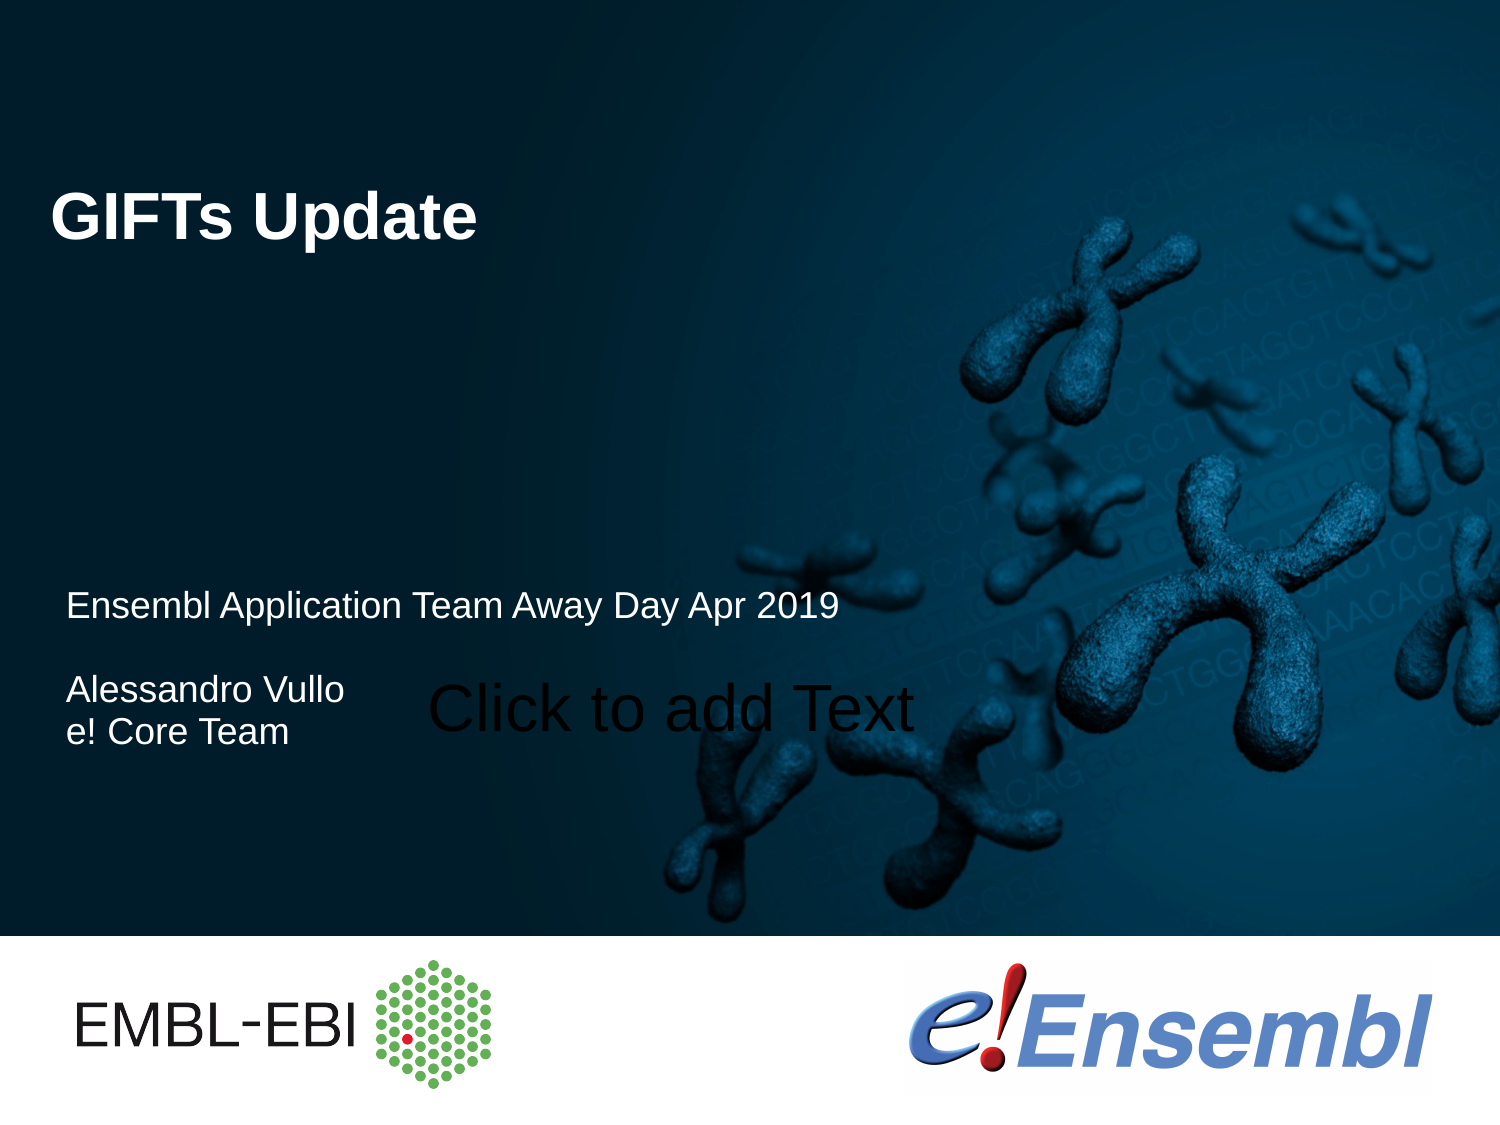

#
GIFTs Update
Click to add Text
Ensembl Application Team Away Day Apr 2019
Alessandro Vullo
e! Core Team